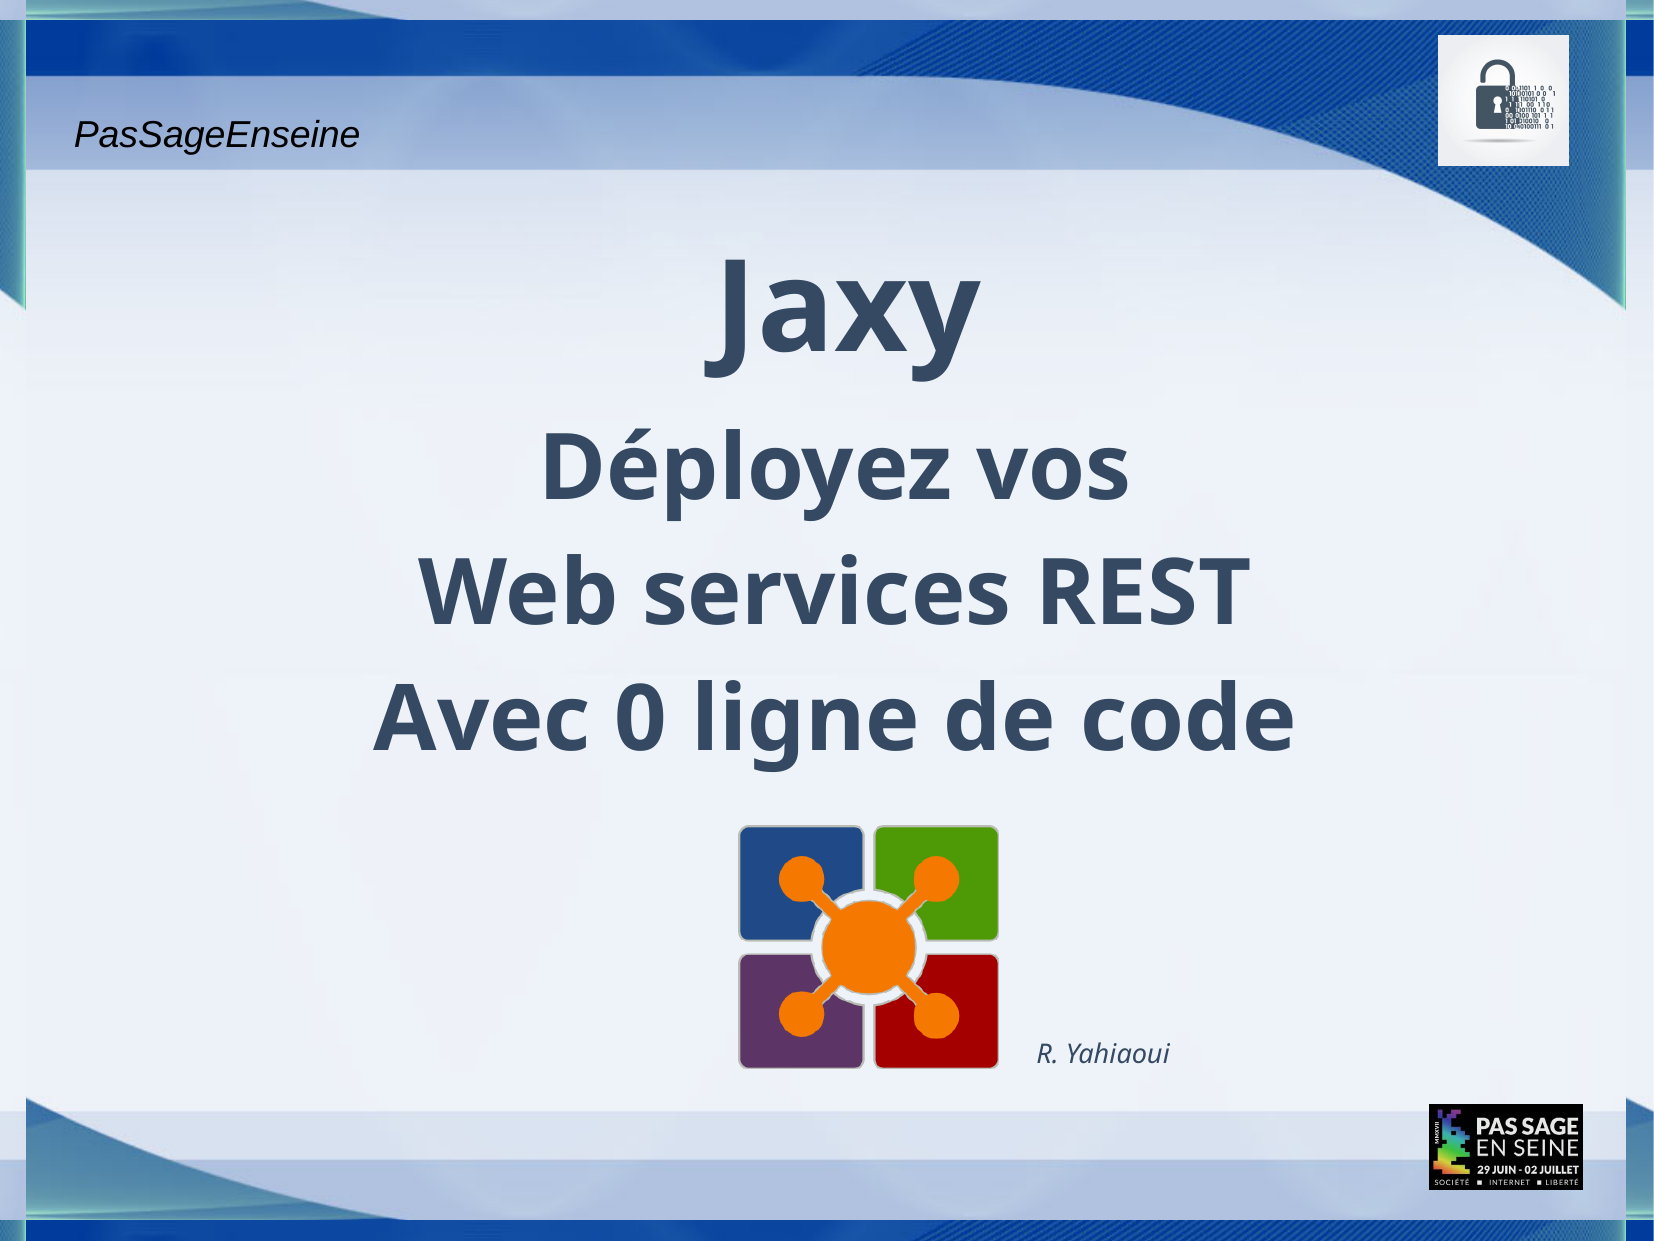

PasSageEnseine
Jaxy
# Déployez vos
Web services REST
Avec 0 ligne de code
R. Yahiaoui